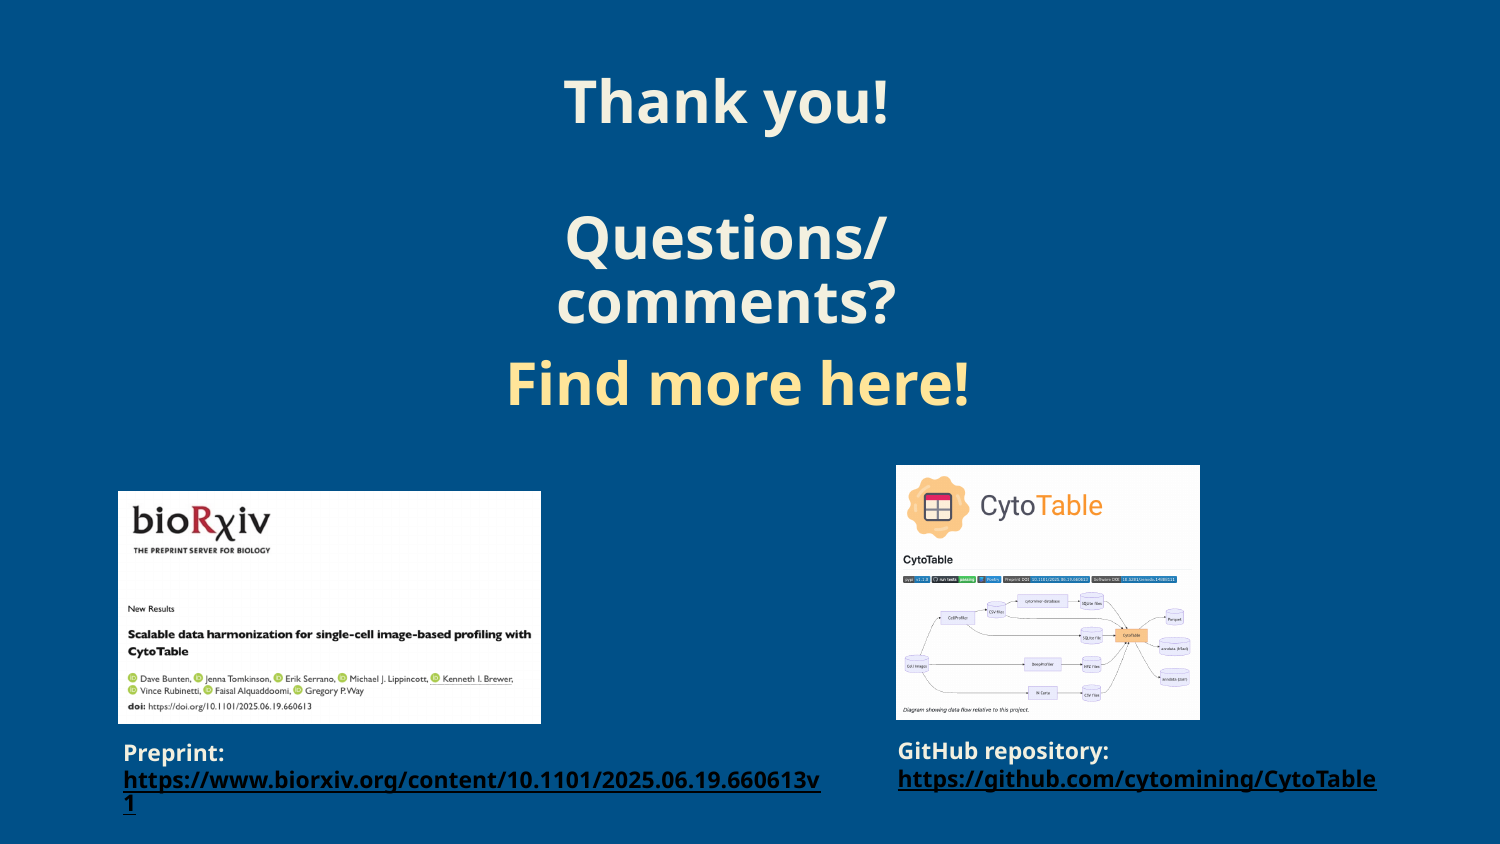

Thank you!
Questions/comments?
Find more here!
GitHub repository:
https://github.com/cytomining/CytoTable
Preprint: https://www.biorxiv.org/content/10.1101/2025.06.19.660613v1